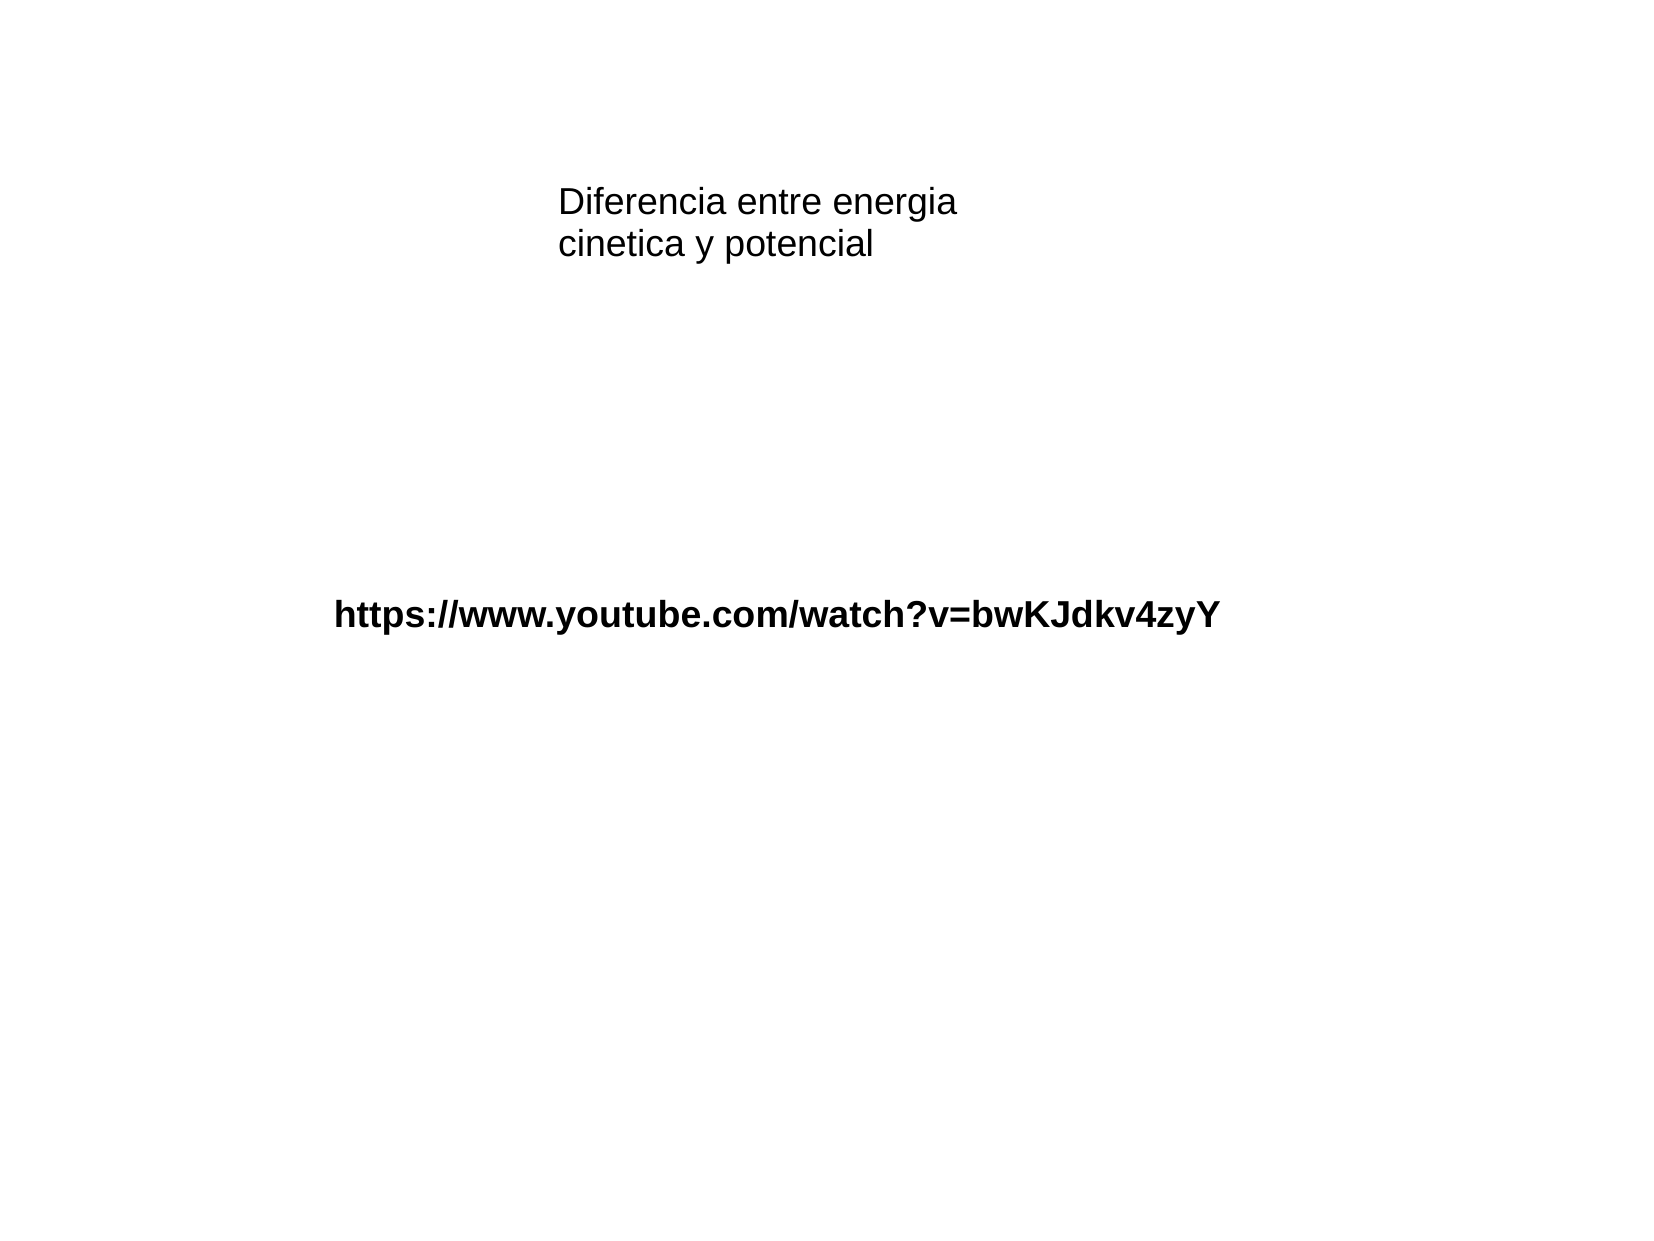

Diferencia entre energia cinetica y potencial
https://www.youtube.com/watch?v=bwKJdkv4zyY